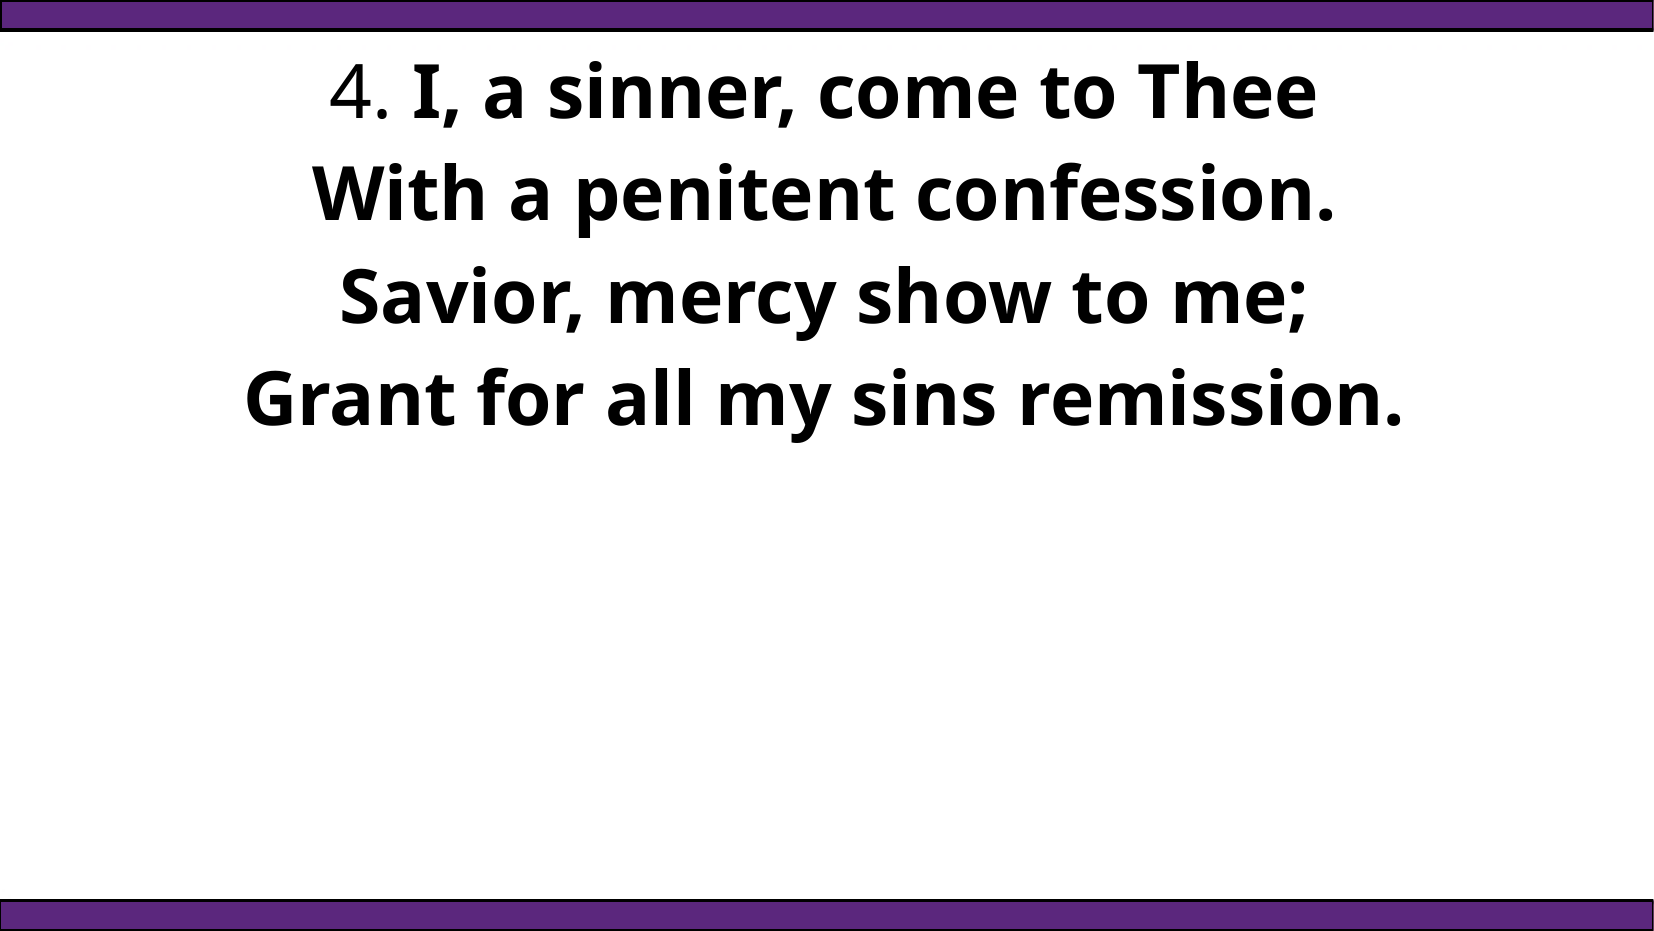

4. I, a sinner, come to Thee
With a penitent confession.
Savior, mercy show to me;
Grant for all my sins remission.